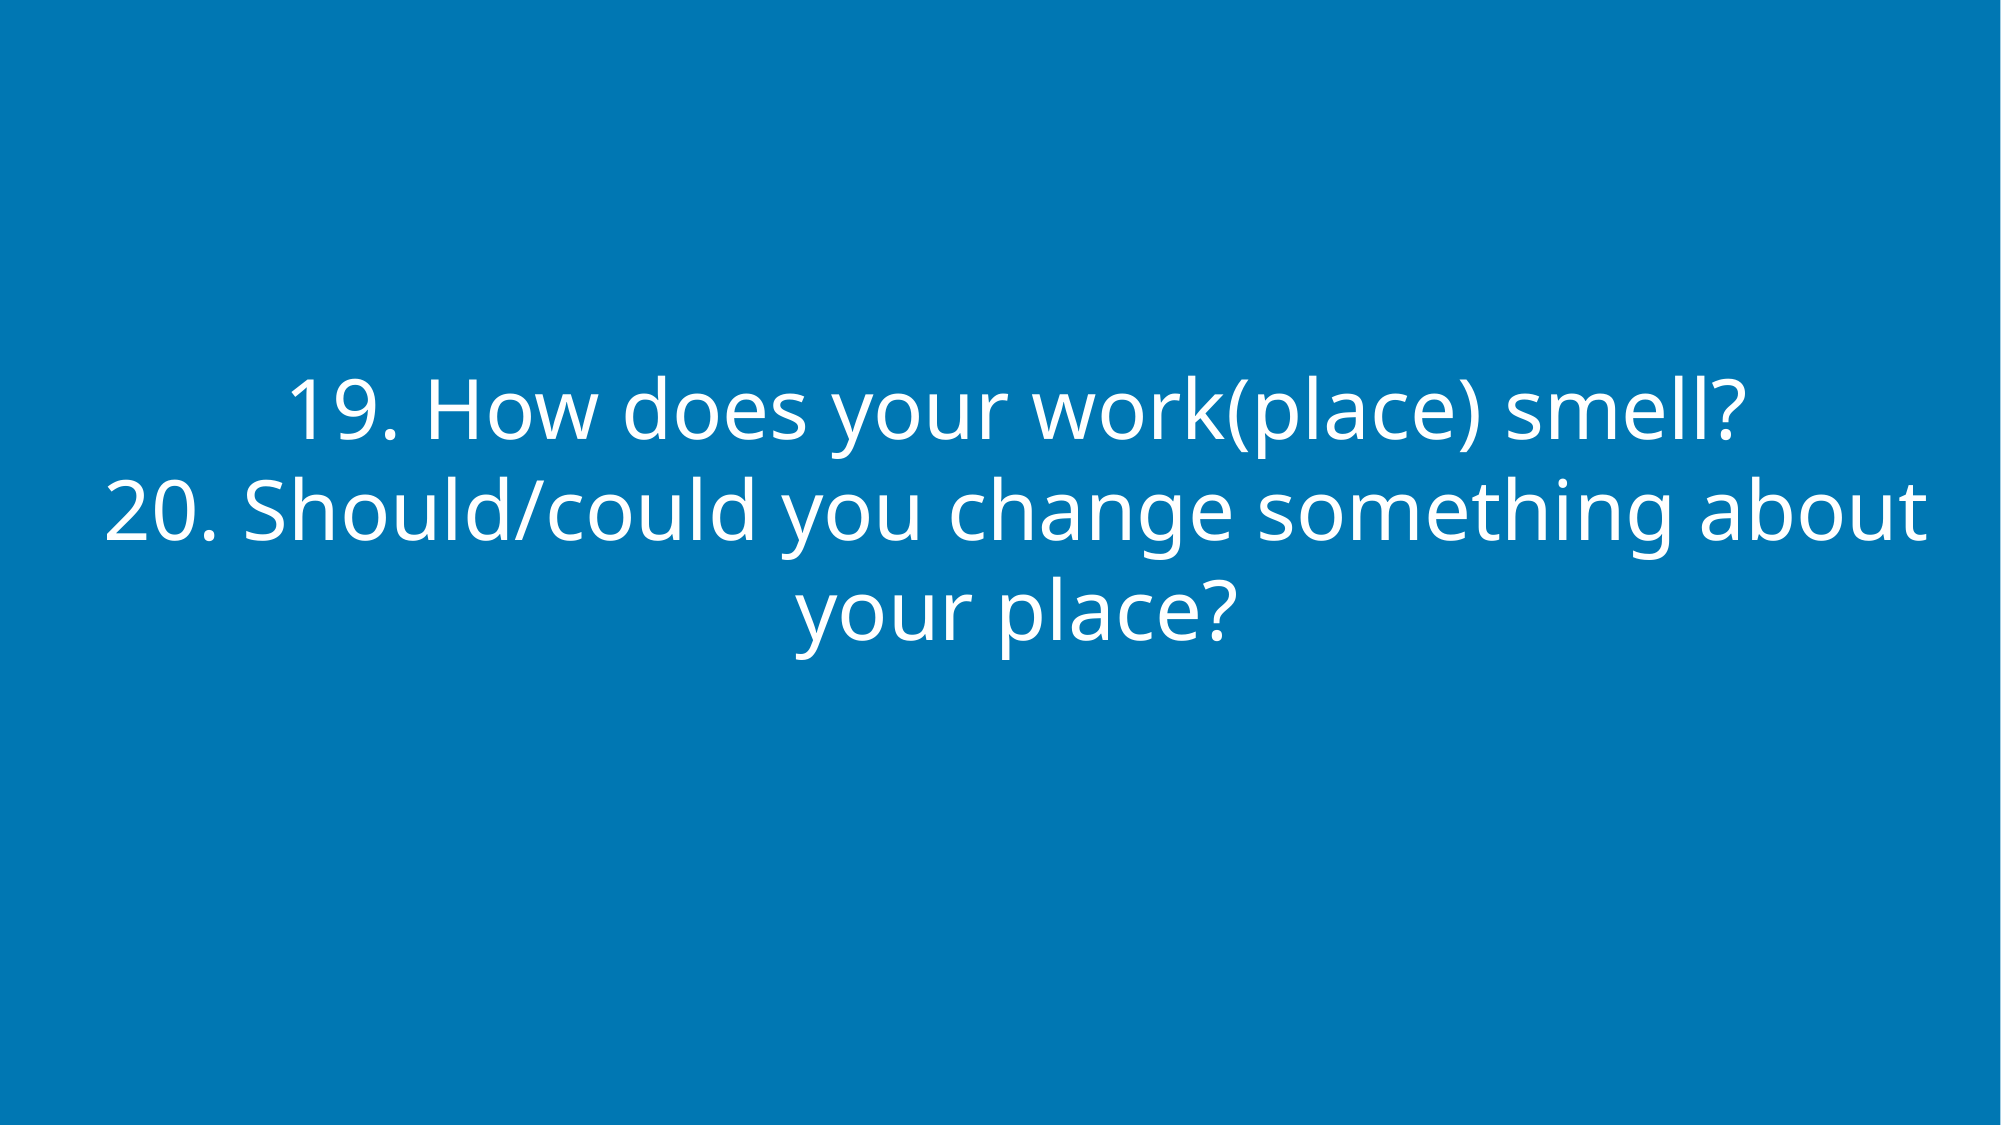

# 19. How does your work(place) smell?
20. Should/could you change something about your place?